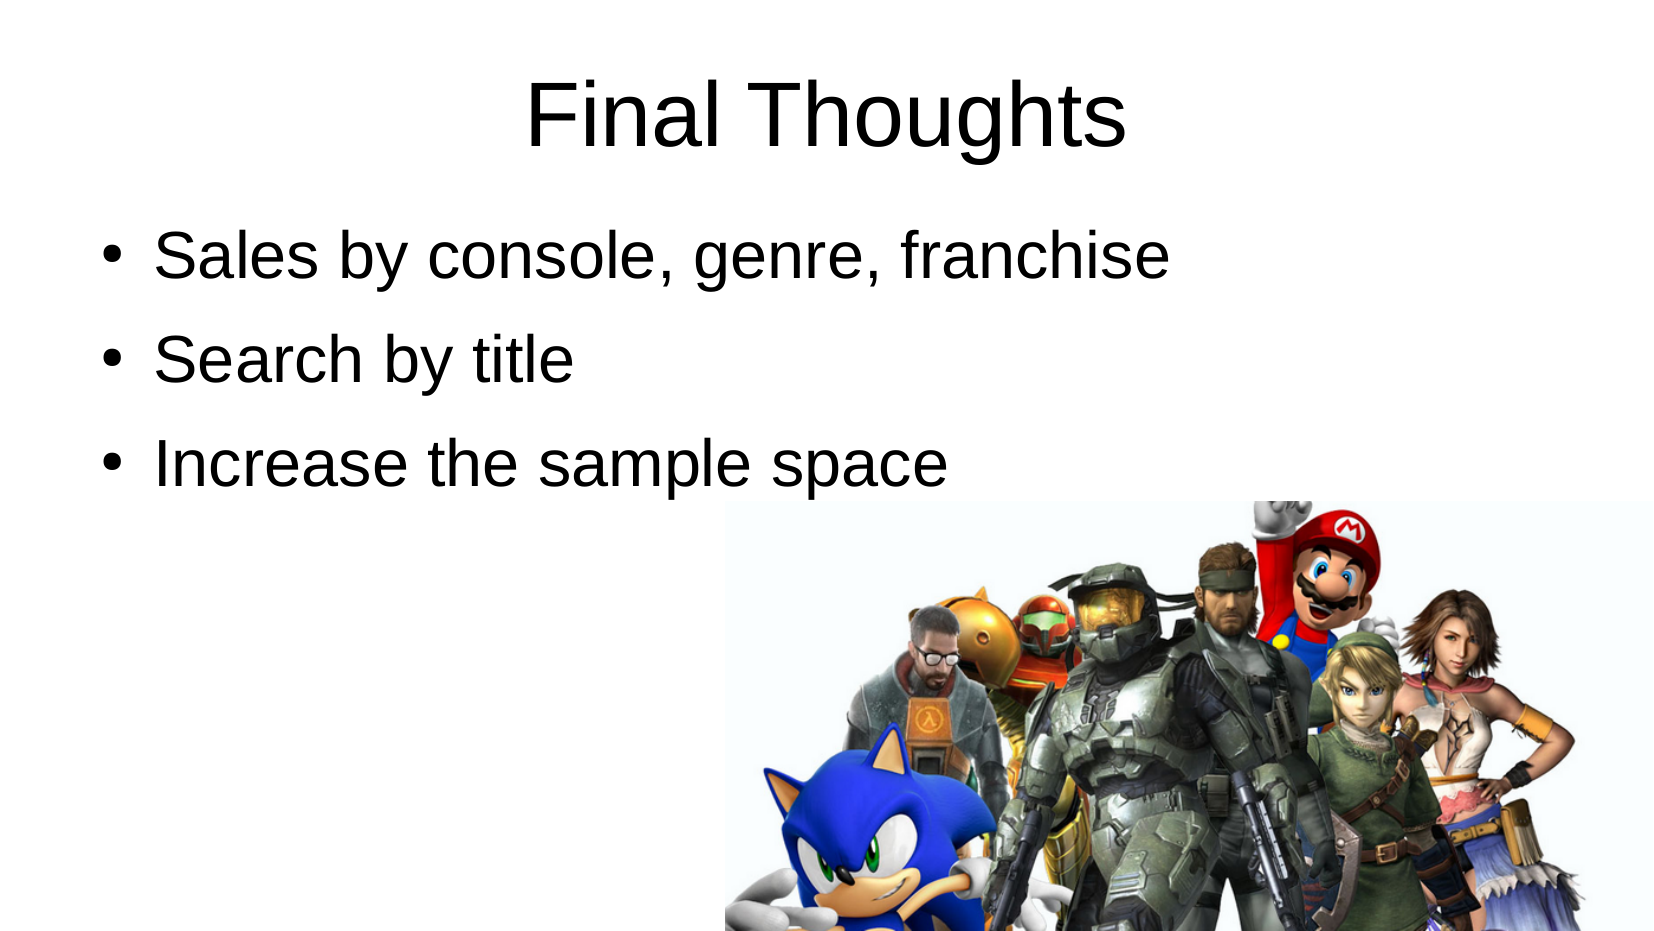

# Final Thoughts
Sales by console, genre, franchise
Search by title
Increase the sample space